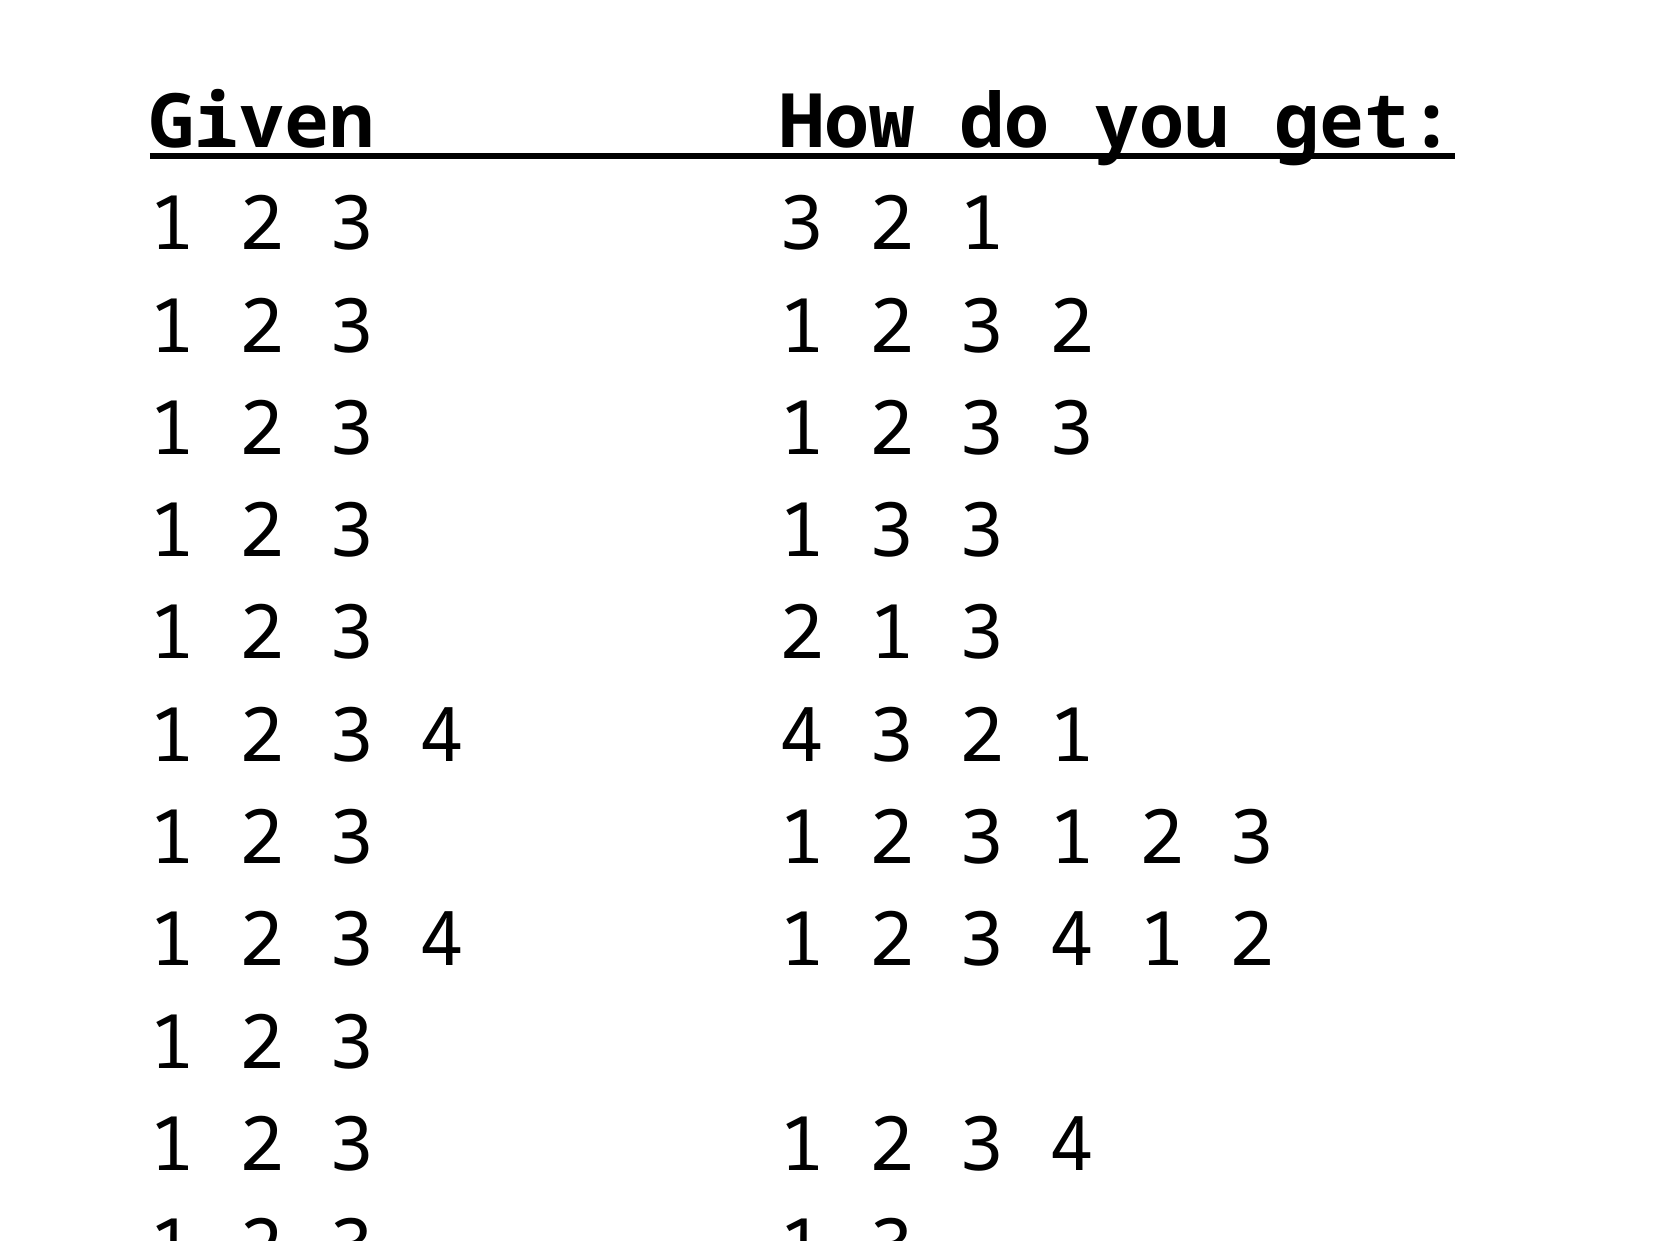

Given How do you get:
1 2 3 3 2 1
1 2 3 1 2 3 2
1 2 3 1 2 3 3
1 2 3 1 3 3
1 2 3 2 1 3
1 2 3 4 4 3 2 1
1 2 3 1 2 3 1 2 3
1 2 3 4 1 2 3 4 1 2
1 2 3
1 2 3 1 2 3 4
1 2 3 1 3